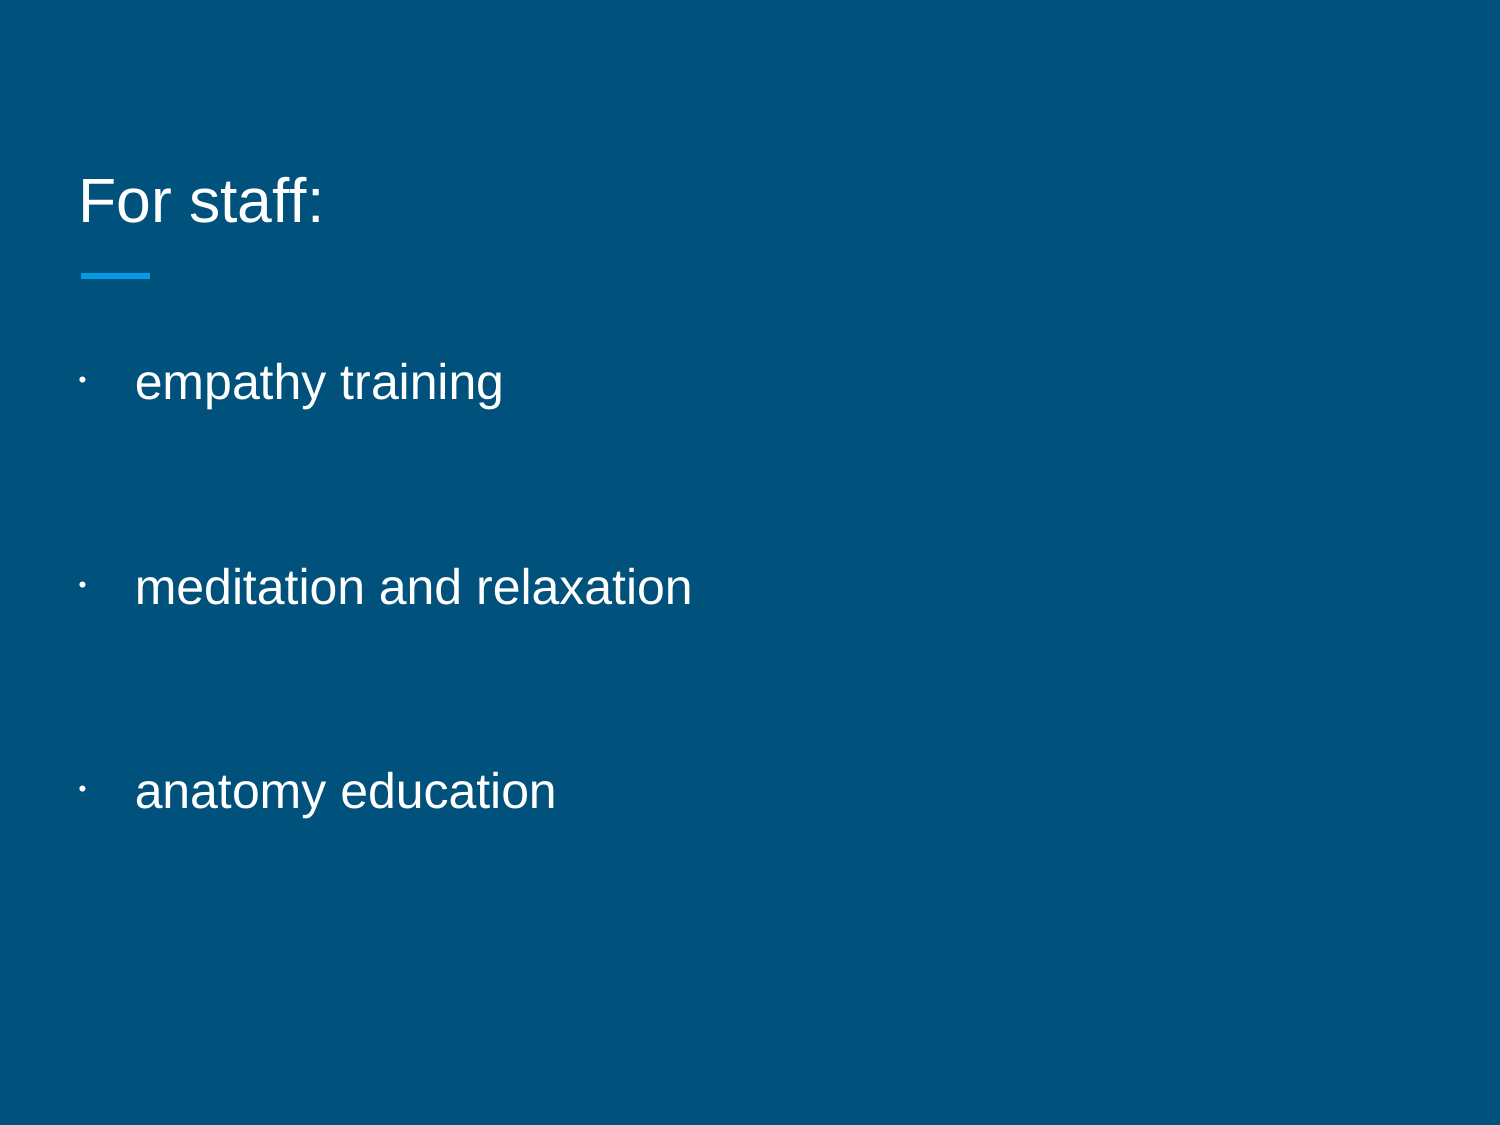

# For staff:
empathy training
meditation and relaxation
anatomy education